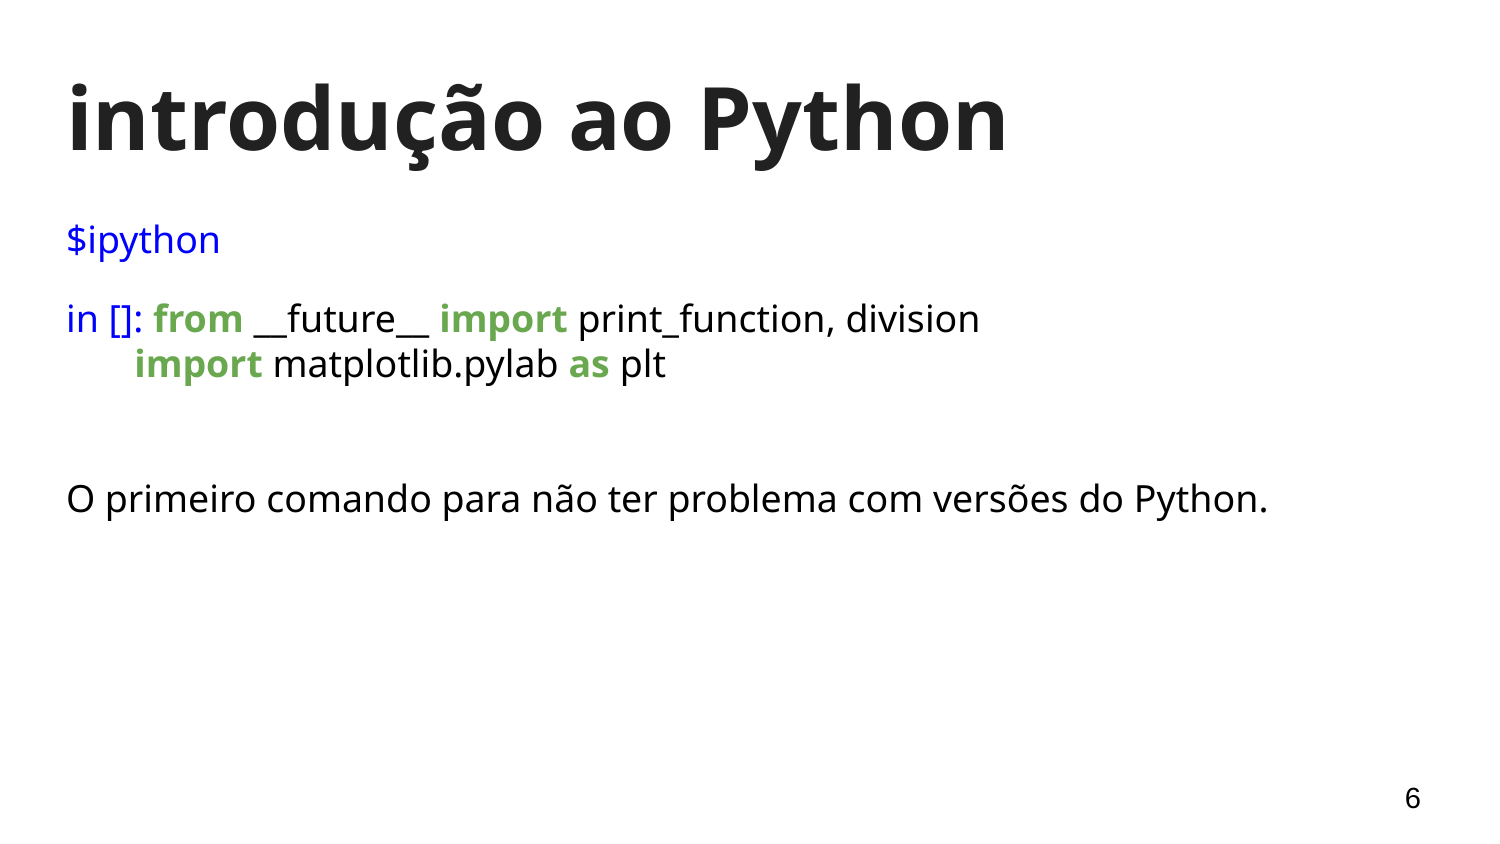

# introdução ao Python
$ipython
in []: from __future__ import print_function, division
 import matplotlib.pylab as plt
O primeiro comando para não ter problema com versões do Python.